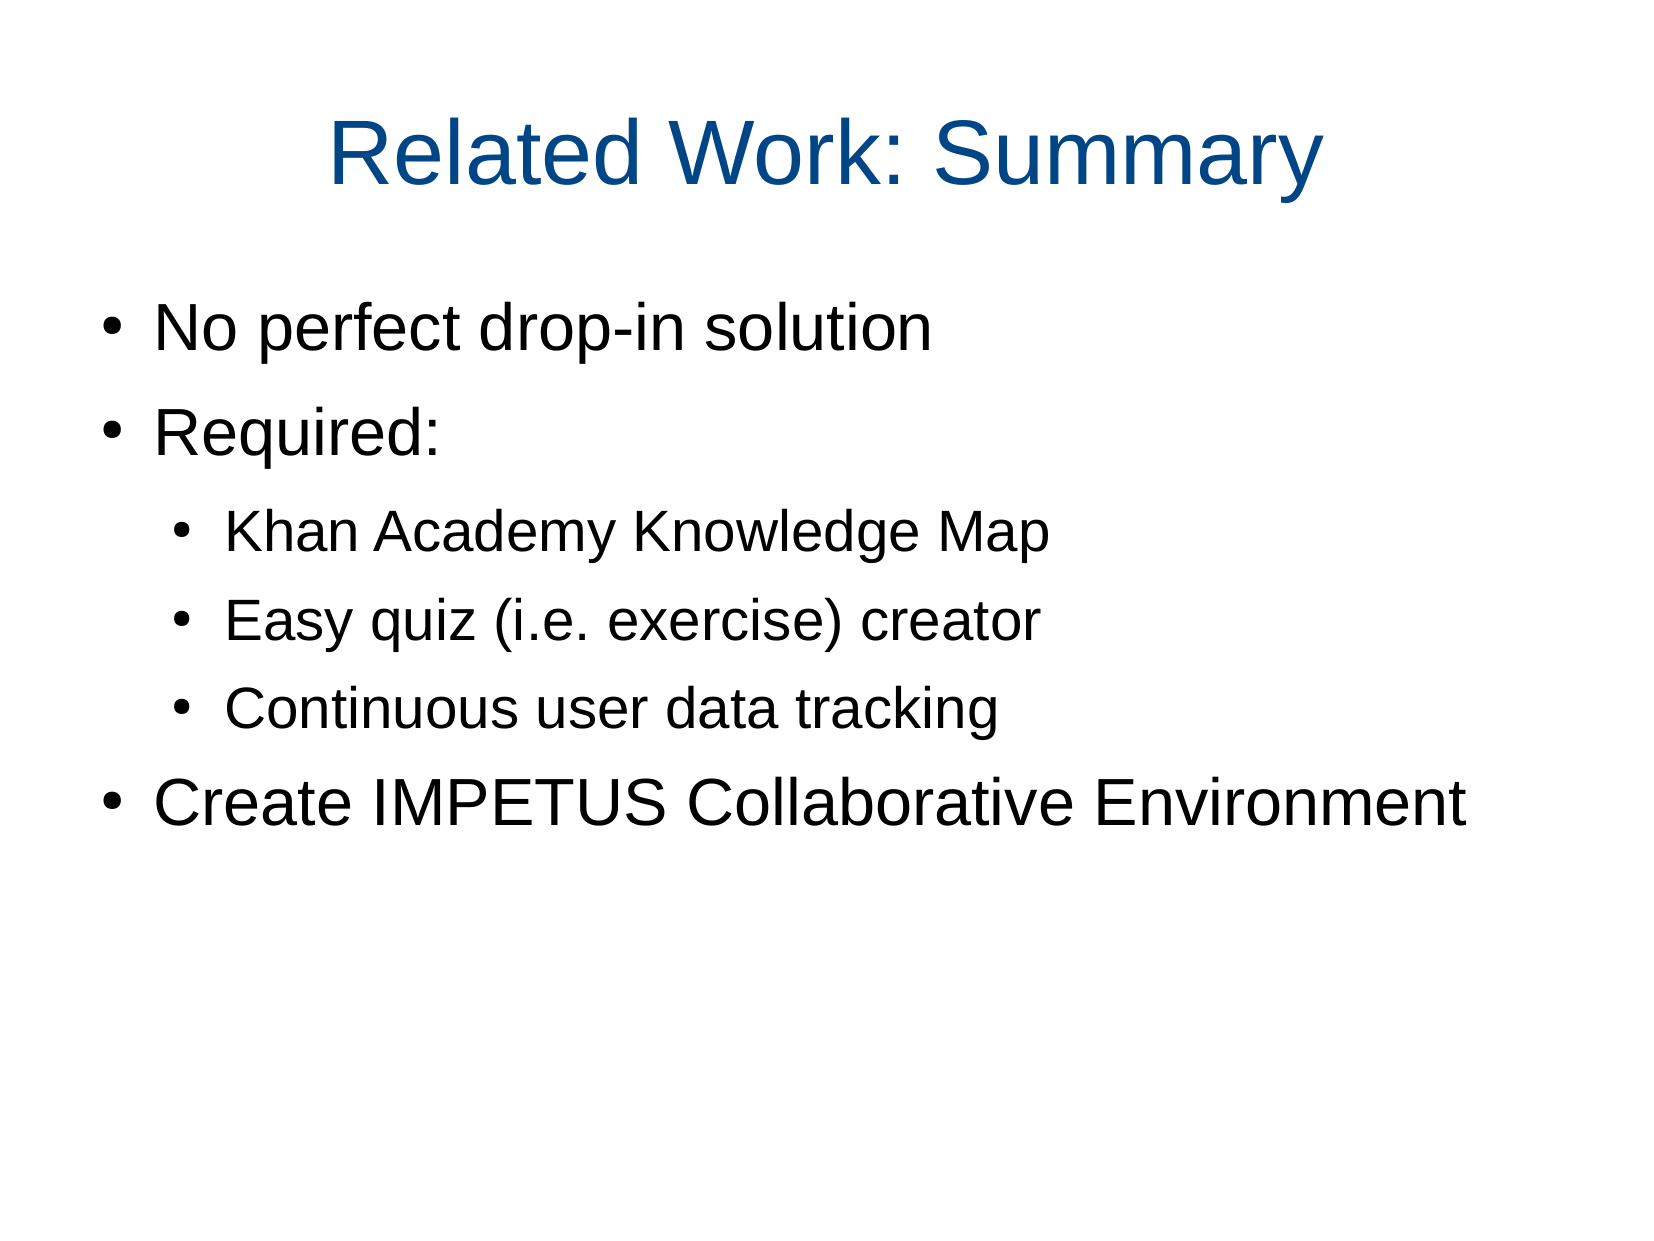

# Related Work: Summary
No perfect drop-in solution
Required:
Khan Academy Knowledge Map
Easy quiz (i.e. exercise) creator
Continuous user data tracking
Create IMPETUS Collaborative Environment